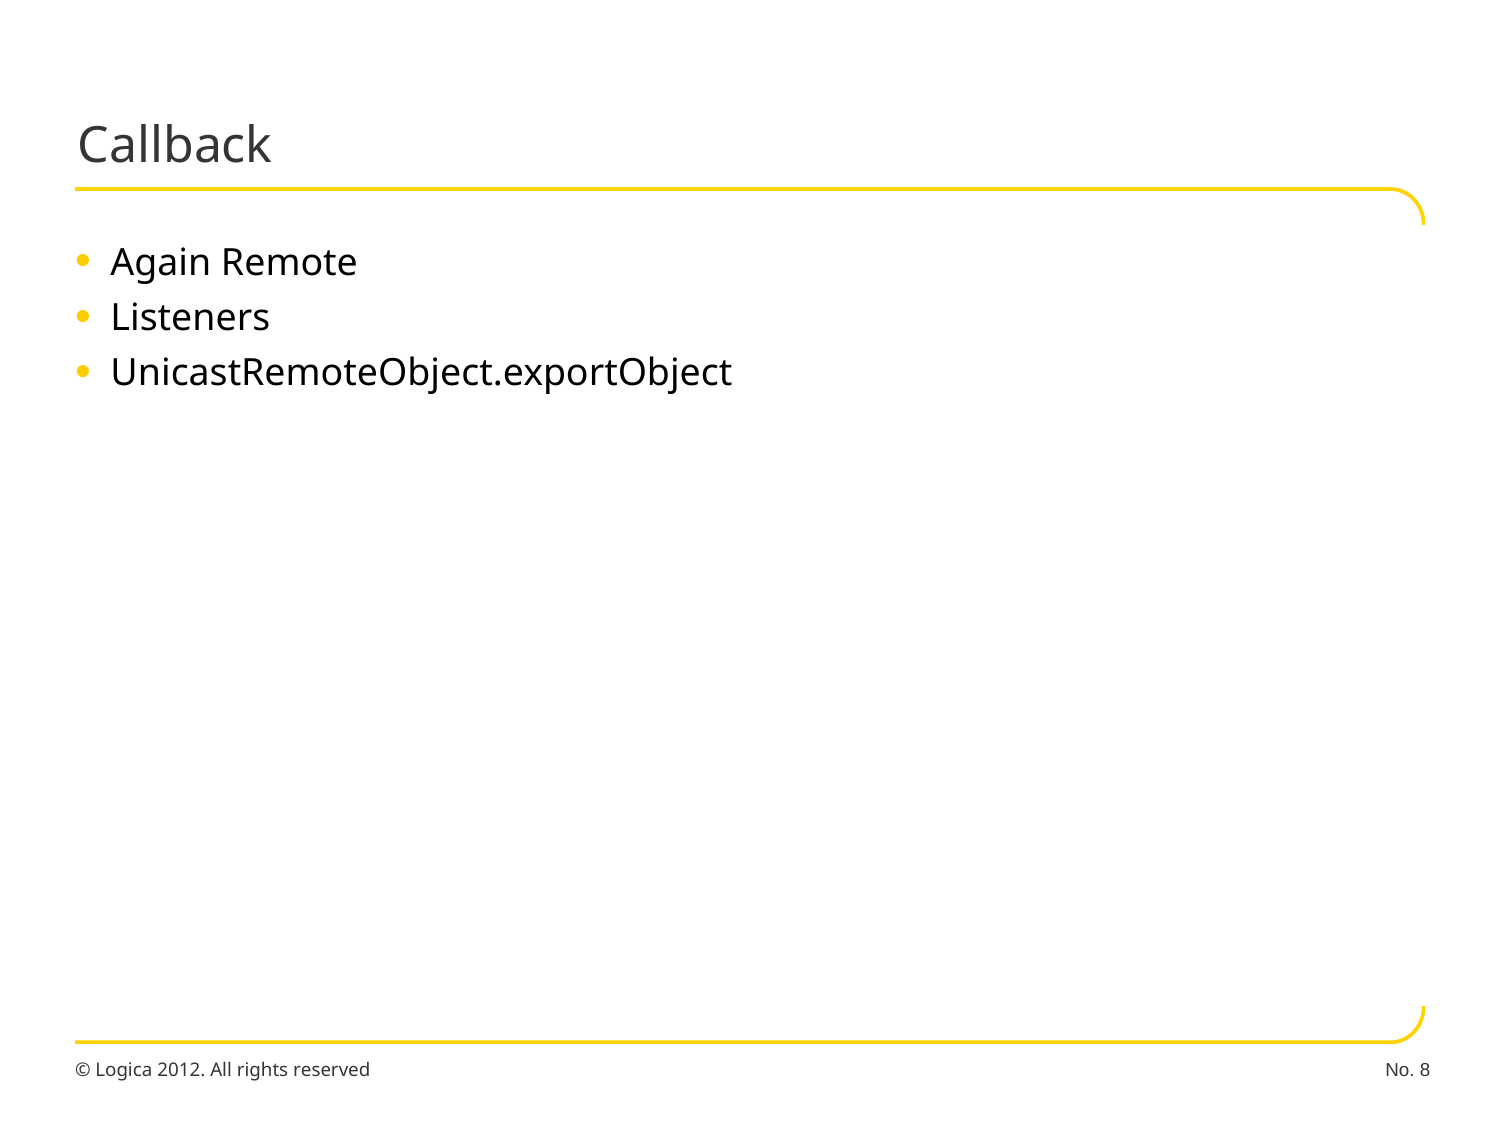

# Callback
Paniek applicatie
Again Remote
Listeners
UnicastRemoteObject.exportObject
No.
2 November 2010